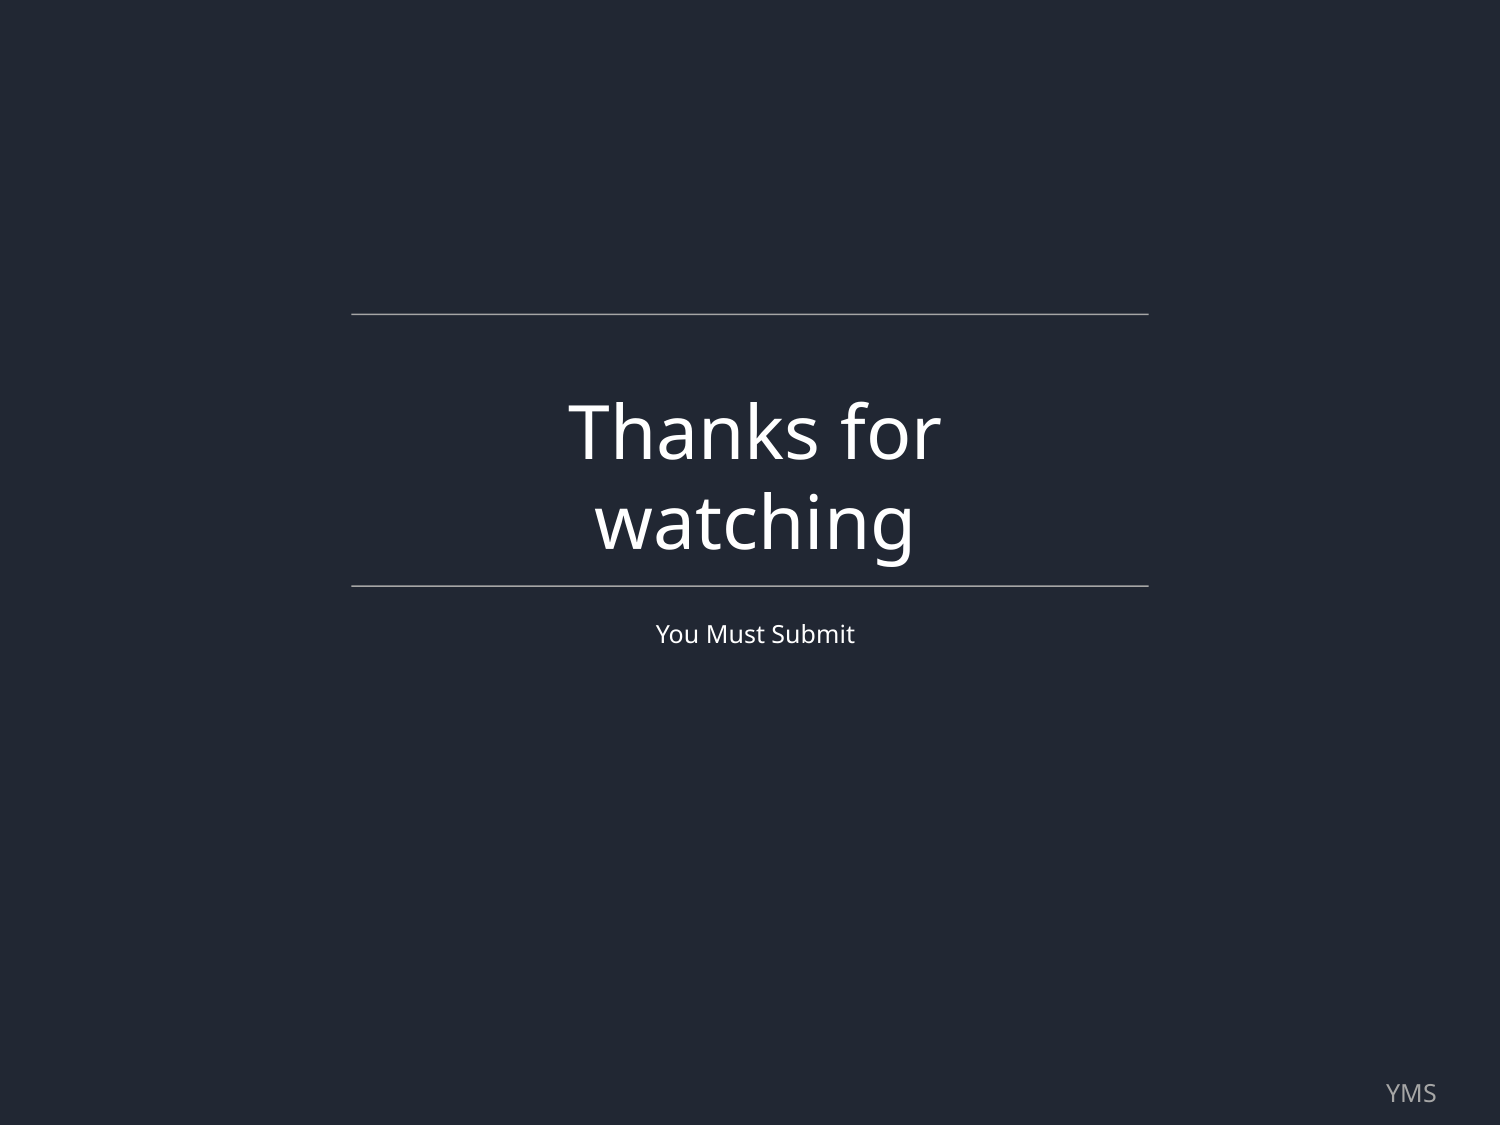

Thanks for watching
You Must Submit
YMS